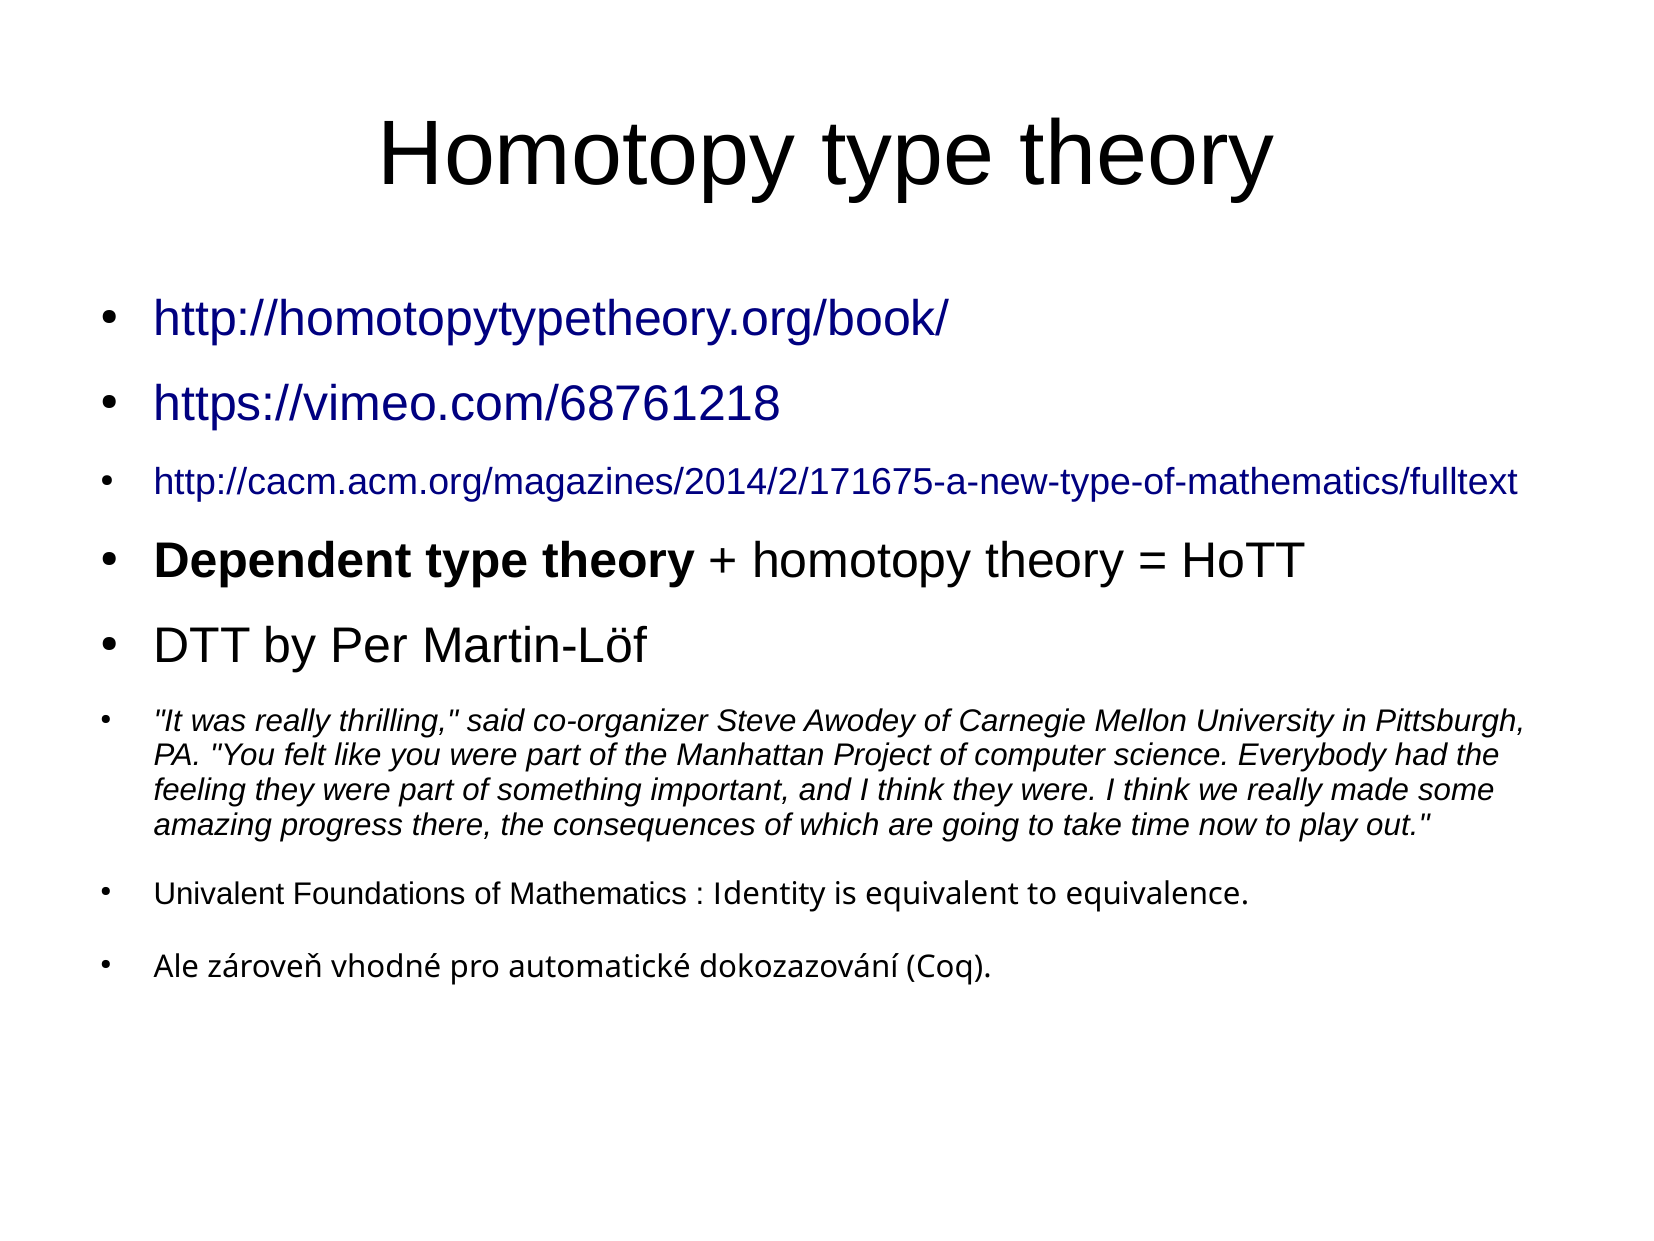

# Homotopy type theory
http://homotopytypetheory.org/book/
https://vimeo.com/68761218
http://cacm.acm.org/magazines/2014/2/171675-a-new-type-of-mathematics/fulltext
Dependent type theory + homotopy theory = HoTT
DTT by Per Martin-Löf
"It was really thrilling," said co-organizer Steve Awodey of Carnegie Mellon University in Pittsburgh, PA. "You felt like you were part of the Manhattan Project of computer science. Everybody had the feeling they were part of something important, and I think they were. I think we really made some amazing progress there, the consequences of which are going to take time now to play out."
Univalent Foundations of Mathematics : Identity is equivalent to equivalence.
Ale zároveň vhodné pro automatické dokozazování (Coq).